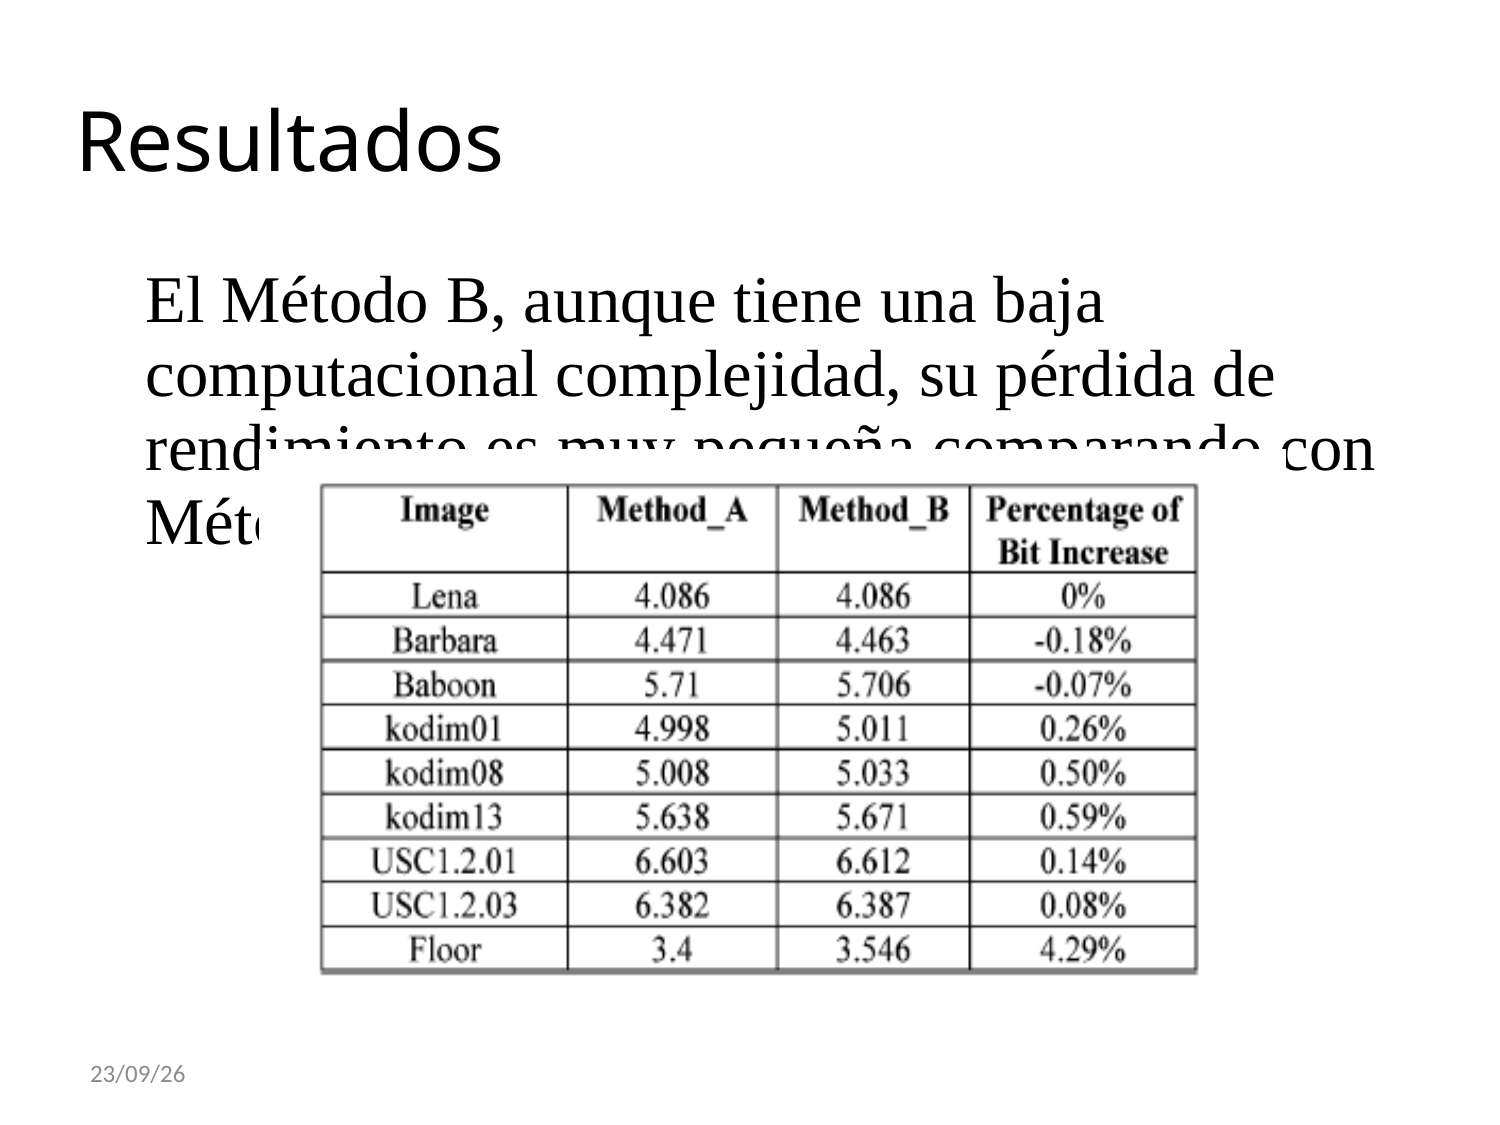

# Resultados
El Método B, aunque tiene una baja computacional complejidad, su pérdida de rendimiento es muy pequeña comparando con Método A.